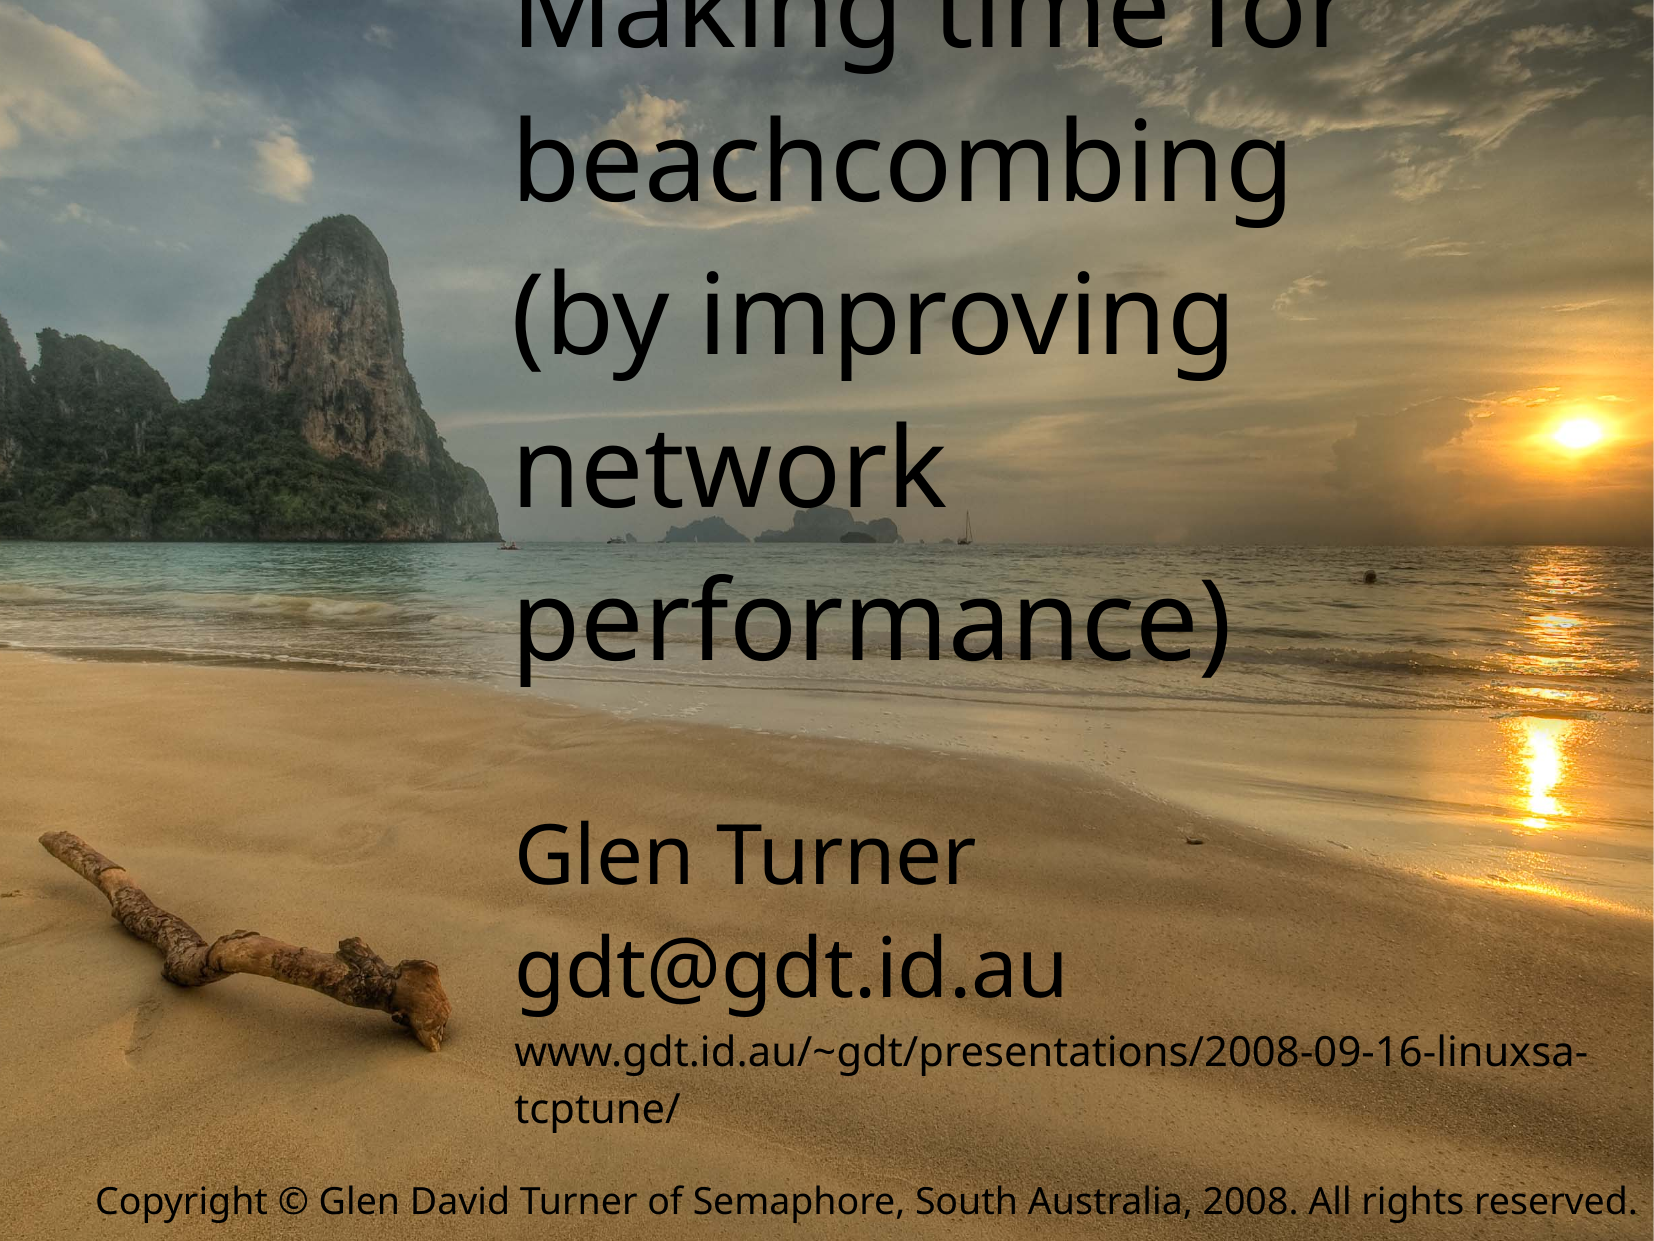

# Making time for beachcombing (by improving network performance)
Glen Turner
gdt@gdt.id.au
www.gdt.id.au/~gdt/presentations/2008-09-16-linuxsa-tcptune/
Copyright © Glen David Turner of Semaphore, South Australia, 2008. All rights reserved.